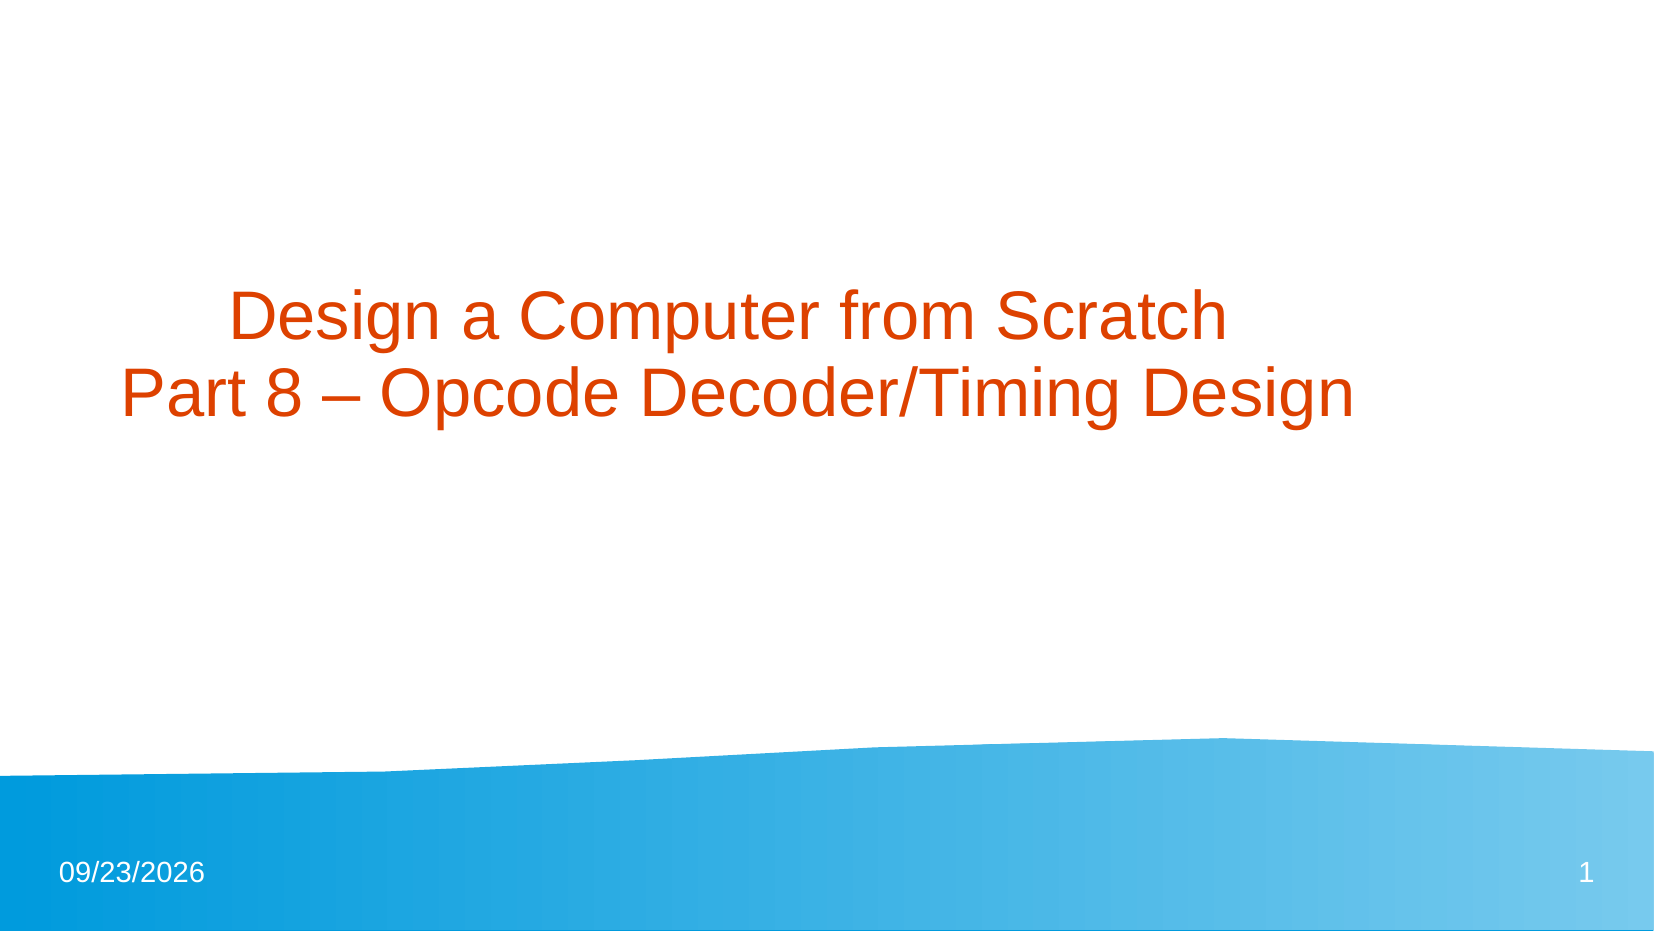

# Design a Computer from Scratch Part 8 – Opcode Decoder/Timing Design